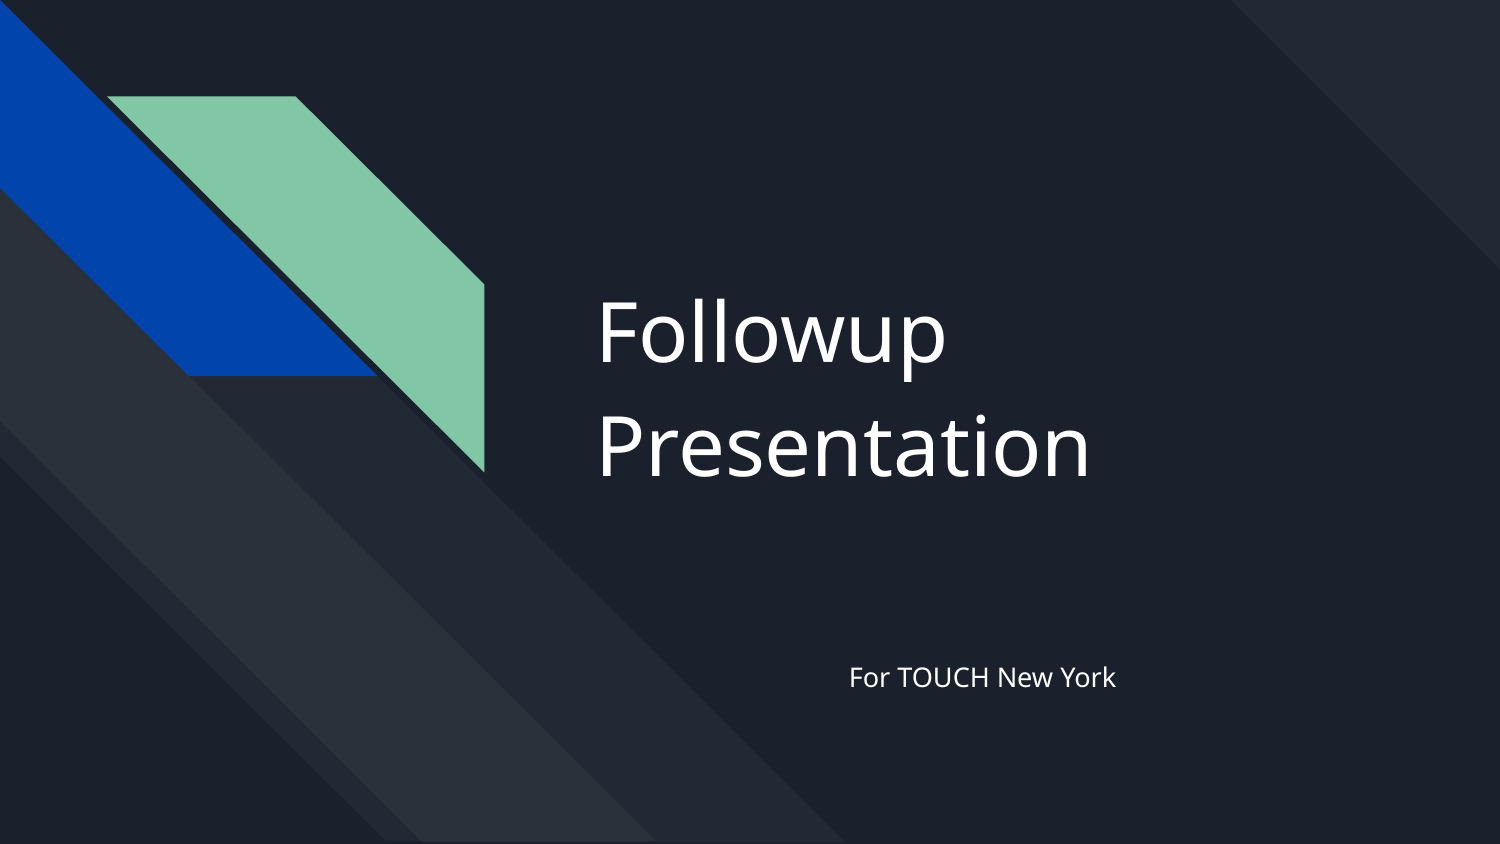

# Followup Presentation
For TOUCH New York